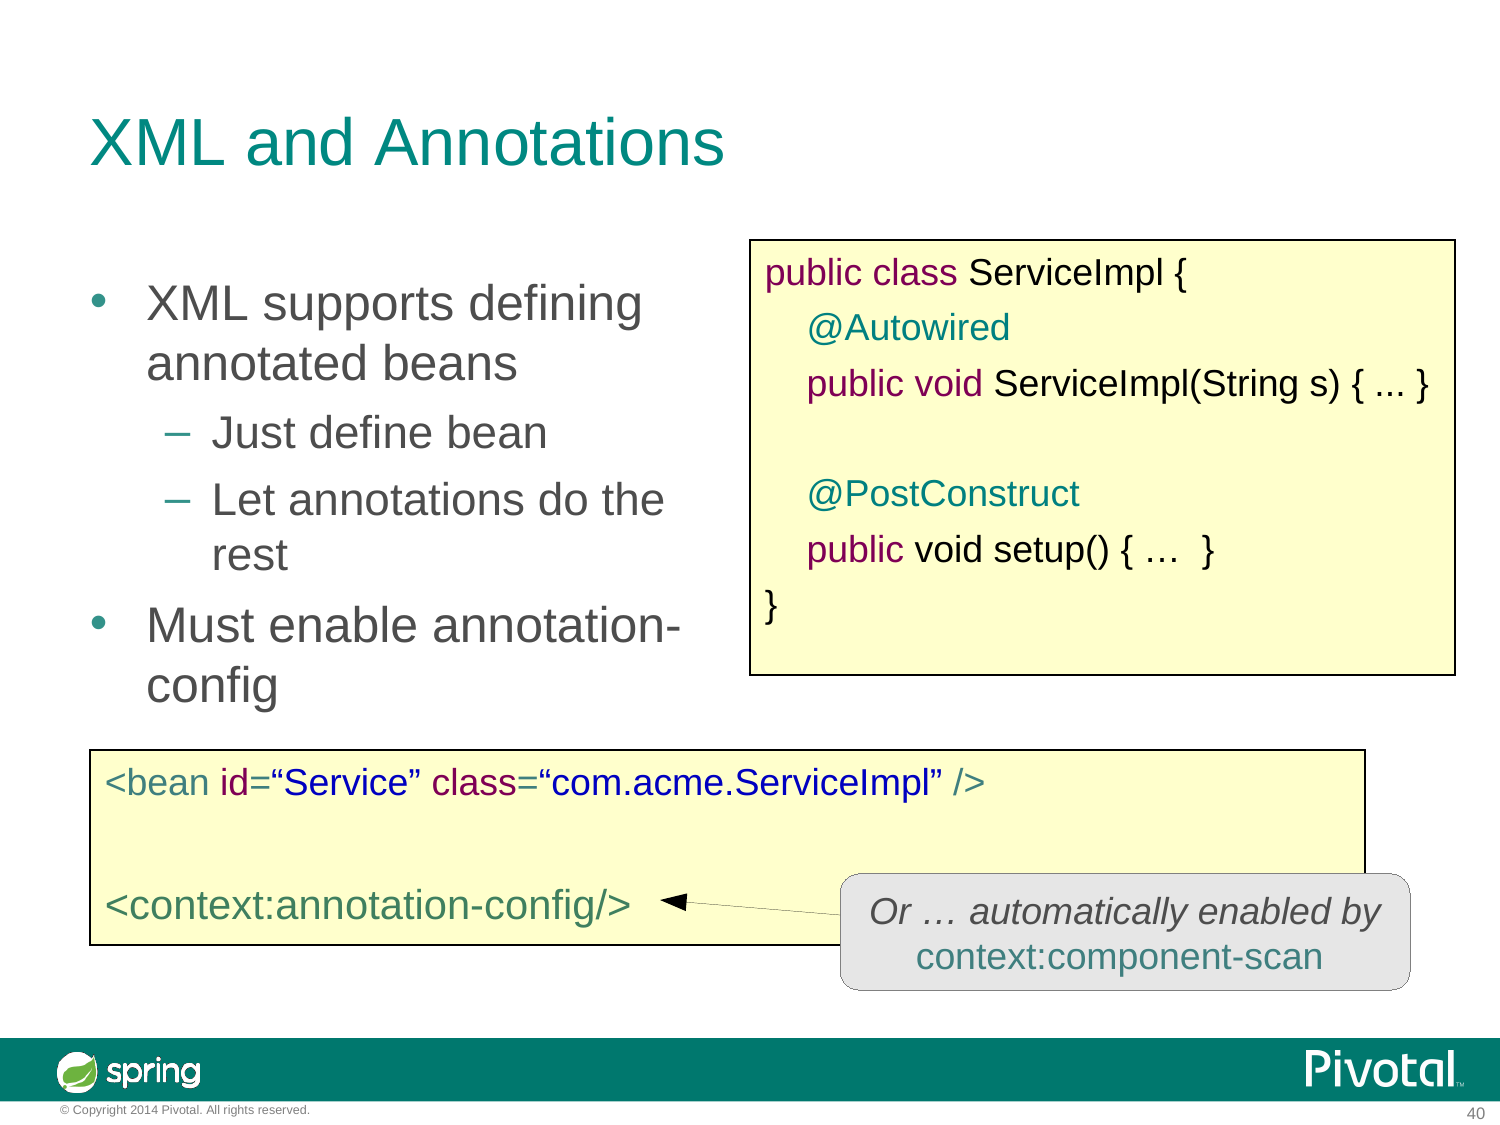

# XML and Annotations
public class ServiceImpl {
 @Autowired
 public void ServiceImpl(String s) { ... }
 @PostConstruct
 public void setup() { … }
}
XML supports defining annotated beans
Just define bean
Let annotations do the rest
Must enable annotation-config
<bean id=“Service” class=“com.acme.ServiceImpl” />
<context:annotation-config/>
Or … automatically enabled by context:component-scan